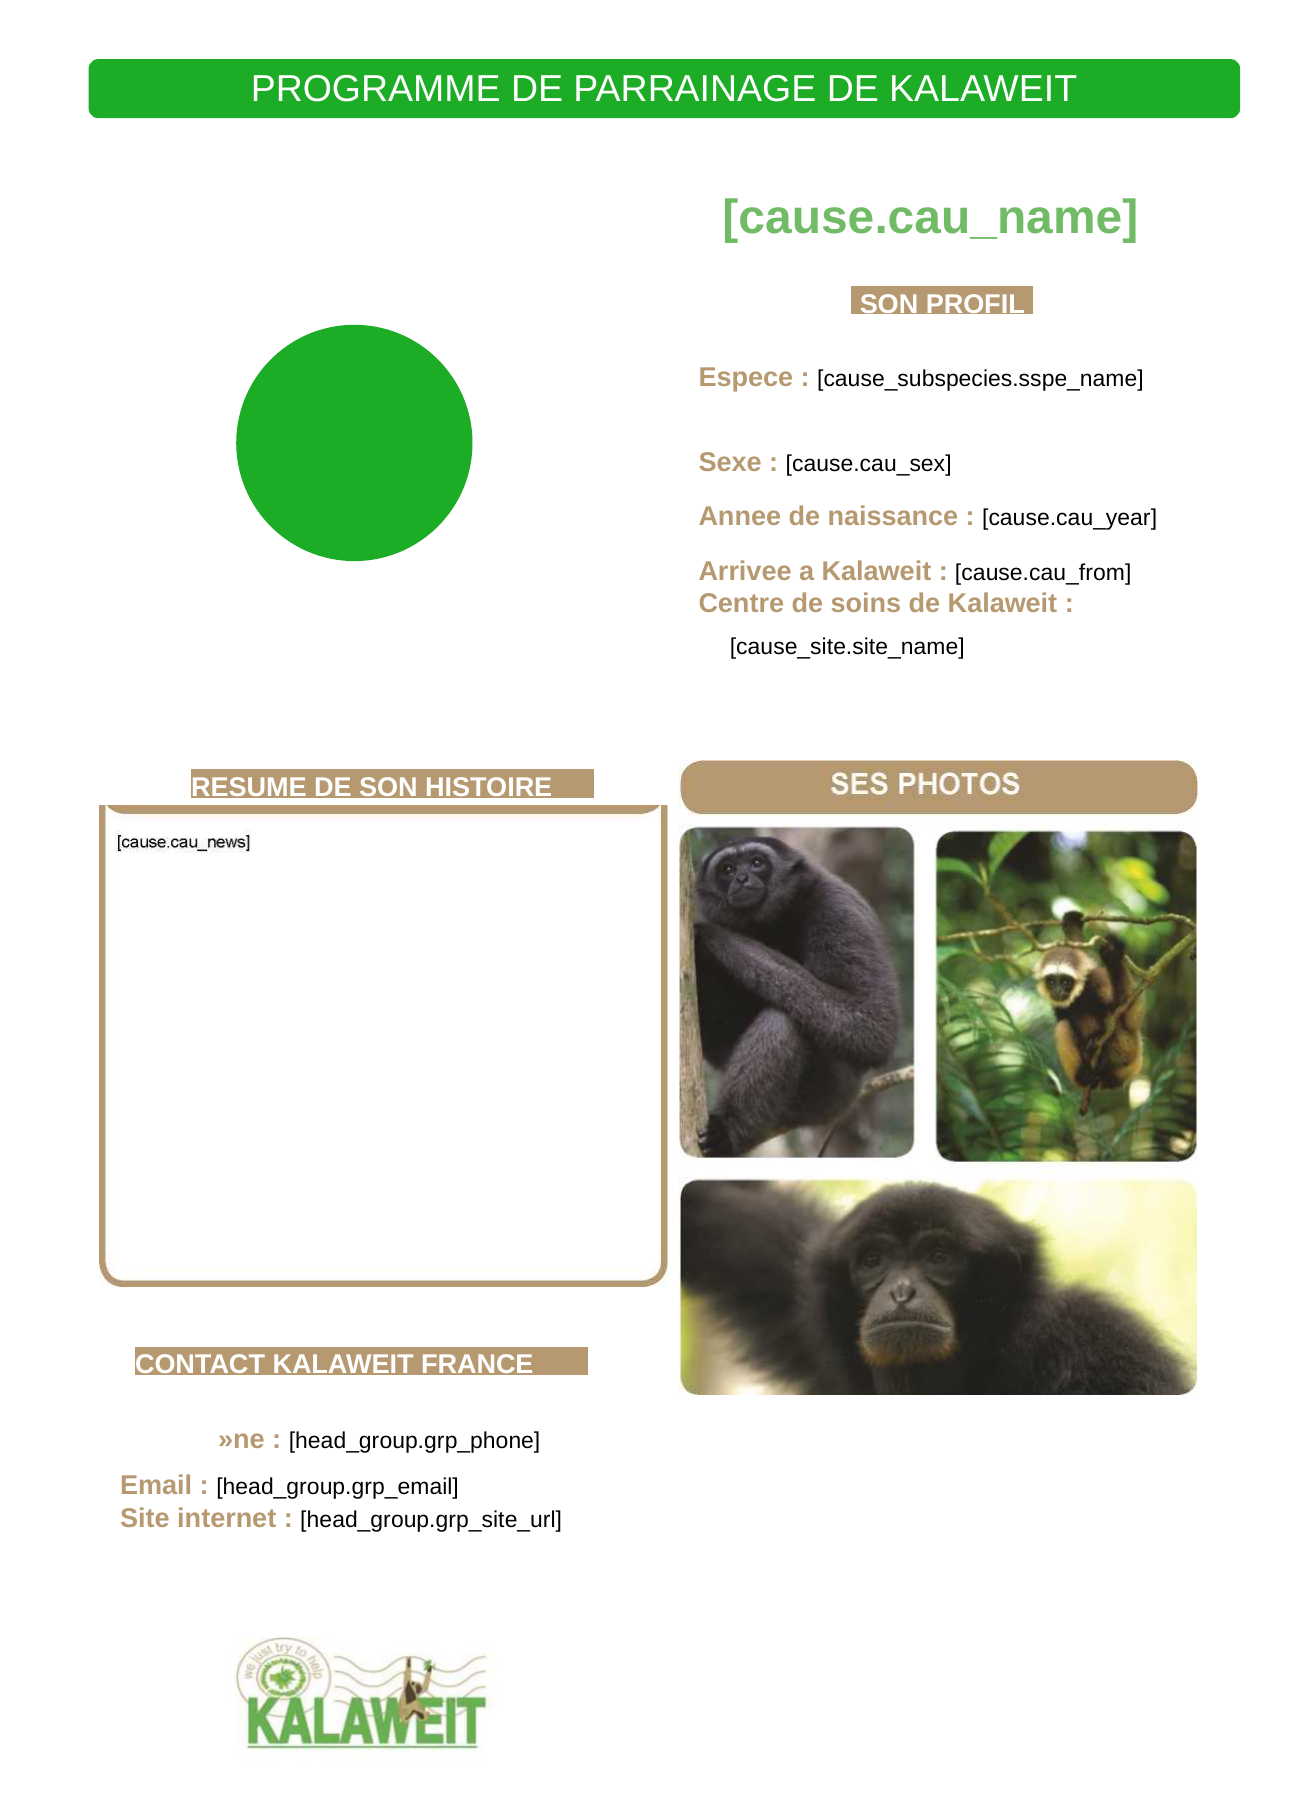

PROGRAMME DE PARRAINAGE DE KALAWEIT
[cause.cau_name]
SON PROFIL
Espece : [cause_subspecies.sspe_name]
Sexe : [cause.cau_sex]
Annee de naissance : [cause.cau_year] Arrivee a Kalaweit : [cause.cau_from]
Centre de soins de Kalaweit :
[cause_site.site_name]
RESUME DE SON HISTOIRE
CONTACT KALAWEIT FRANCE
»ne : [head_group.grp_phone] Email : [head_group.grp_email]
Site internet : [head_group.grp_site_url]